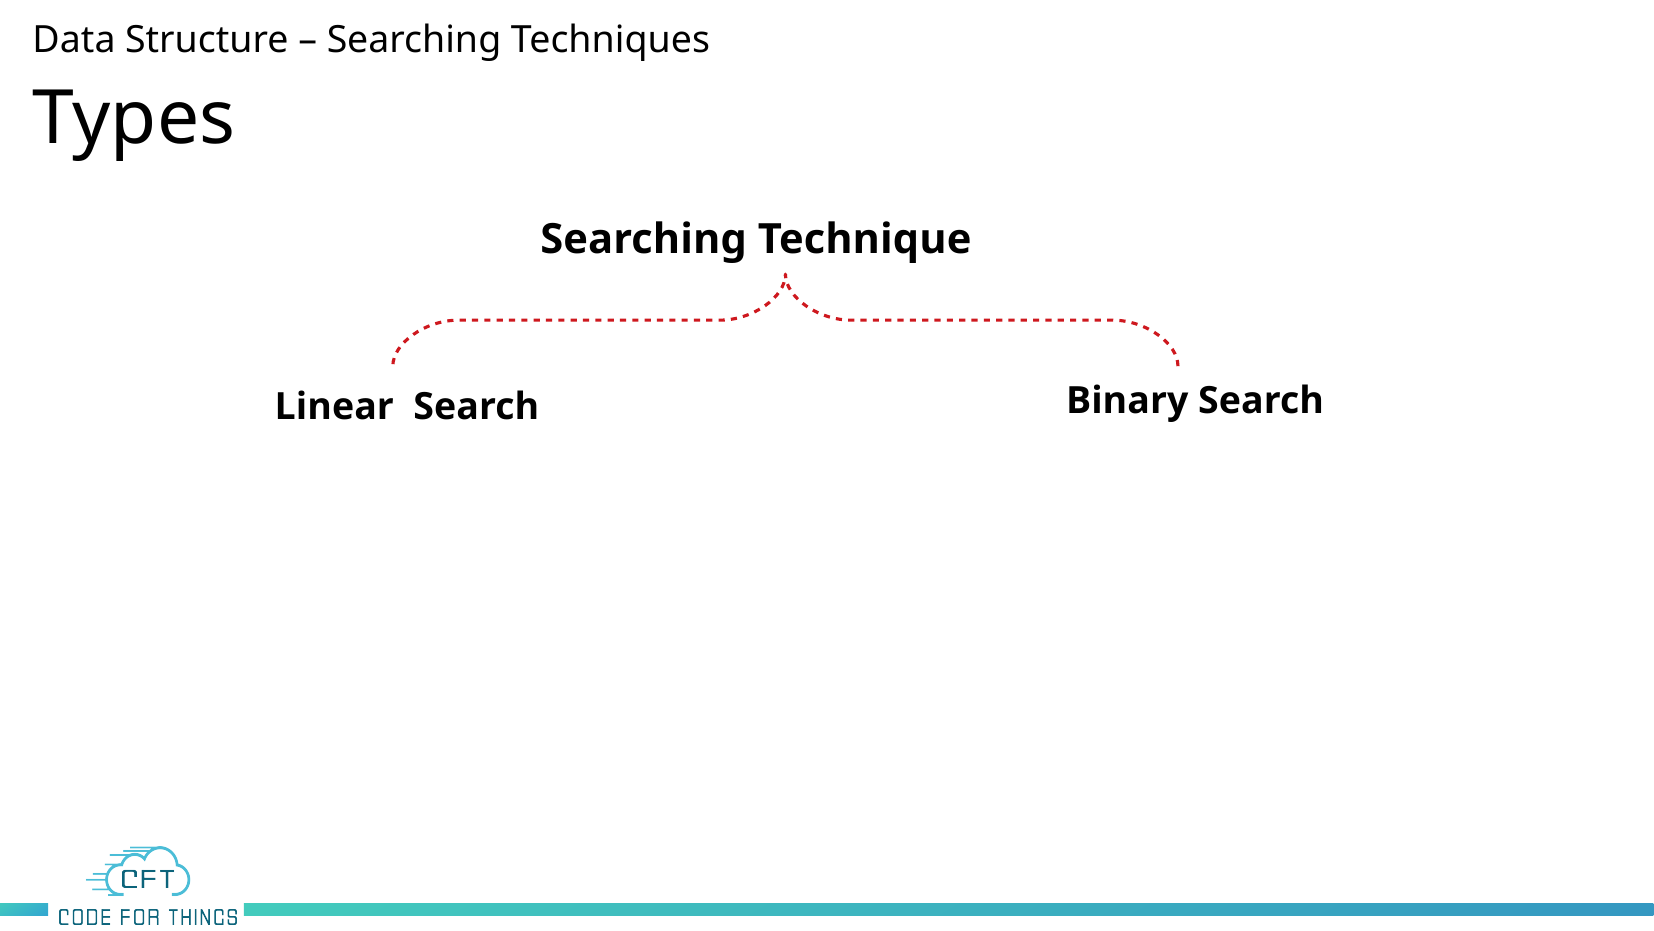

# Data Structure – Searching Techniques Types
Searching Technique
Binary Search
Linear Search